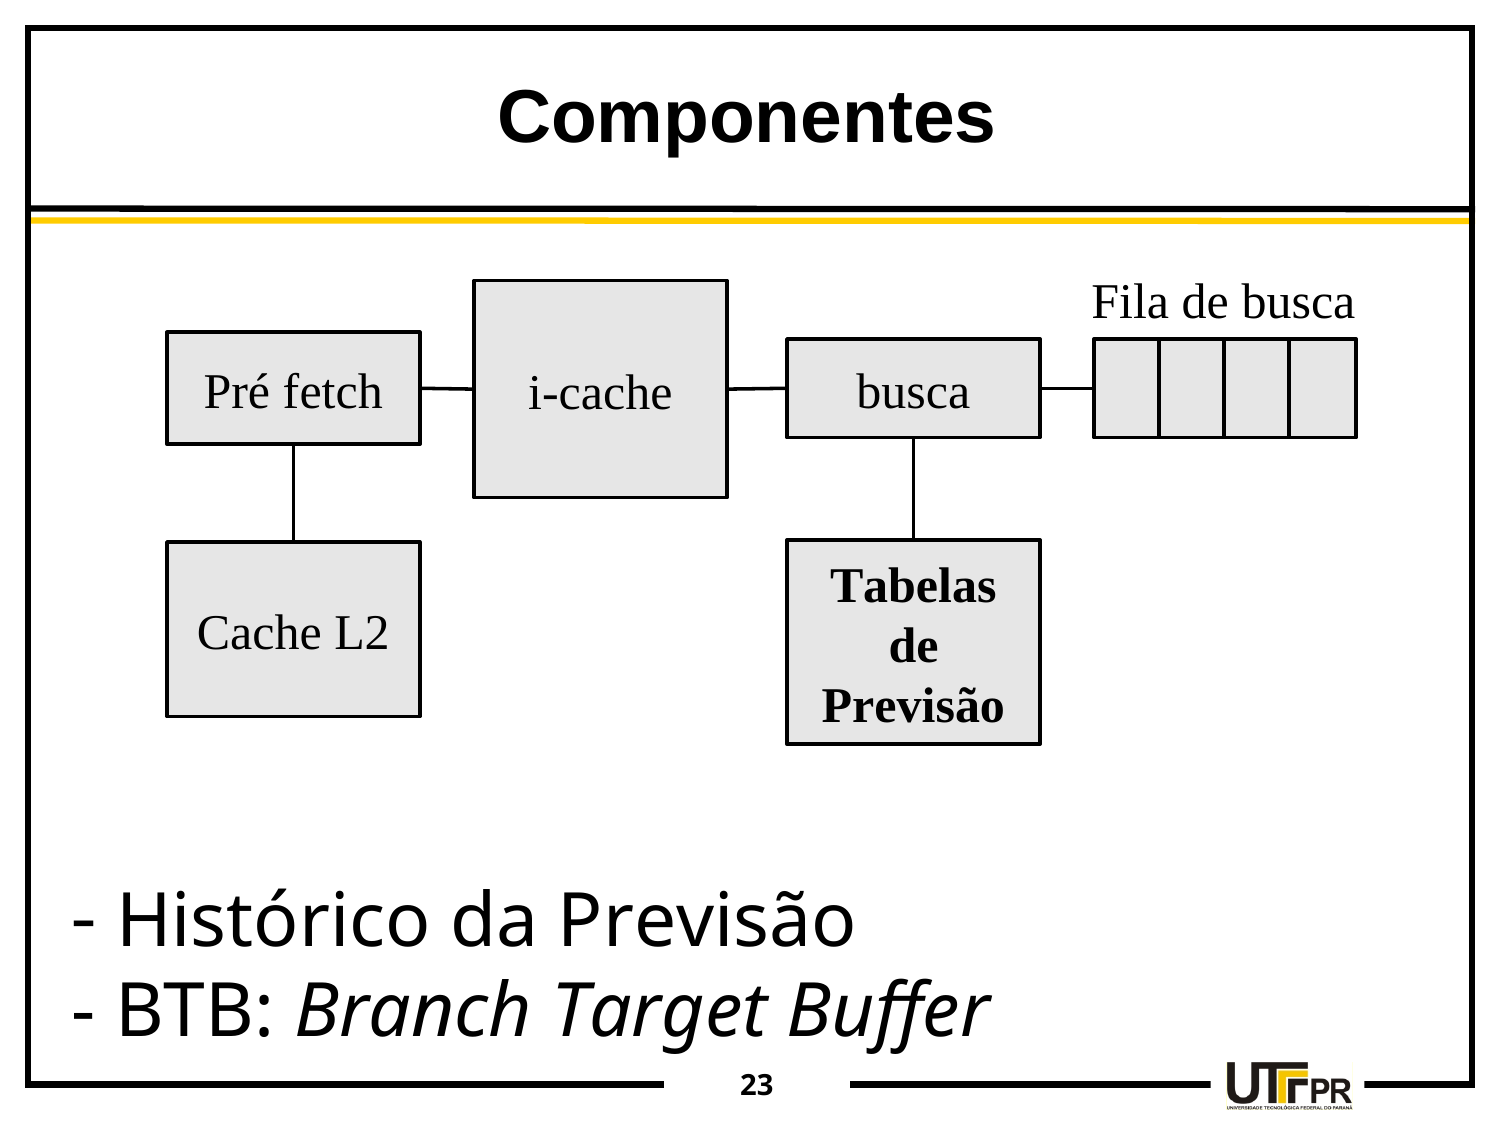

# Componentes
Fila de busca
i-cache
Pré fetch
busca
Tabelas
de
Previsão
Cache L2
 Histórico da Previsão
- BTB: Branch Target Buffer